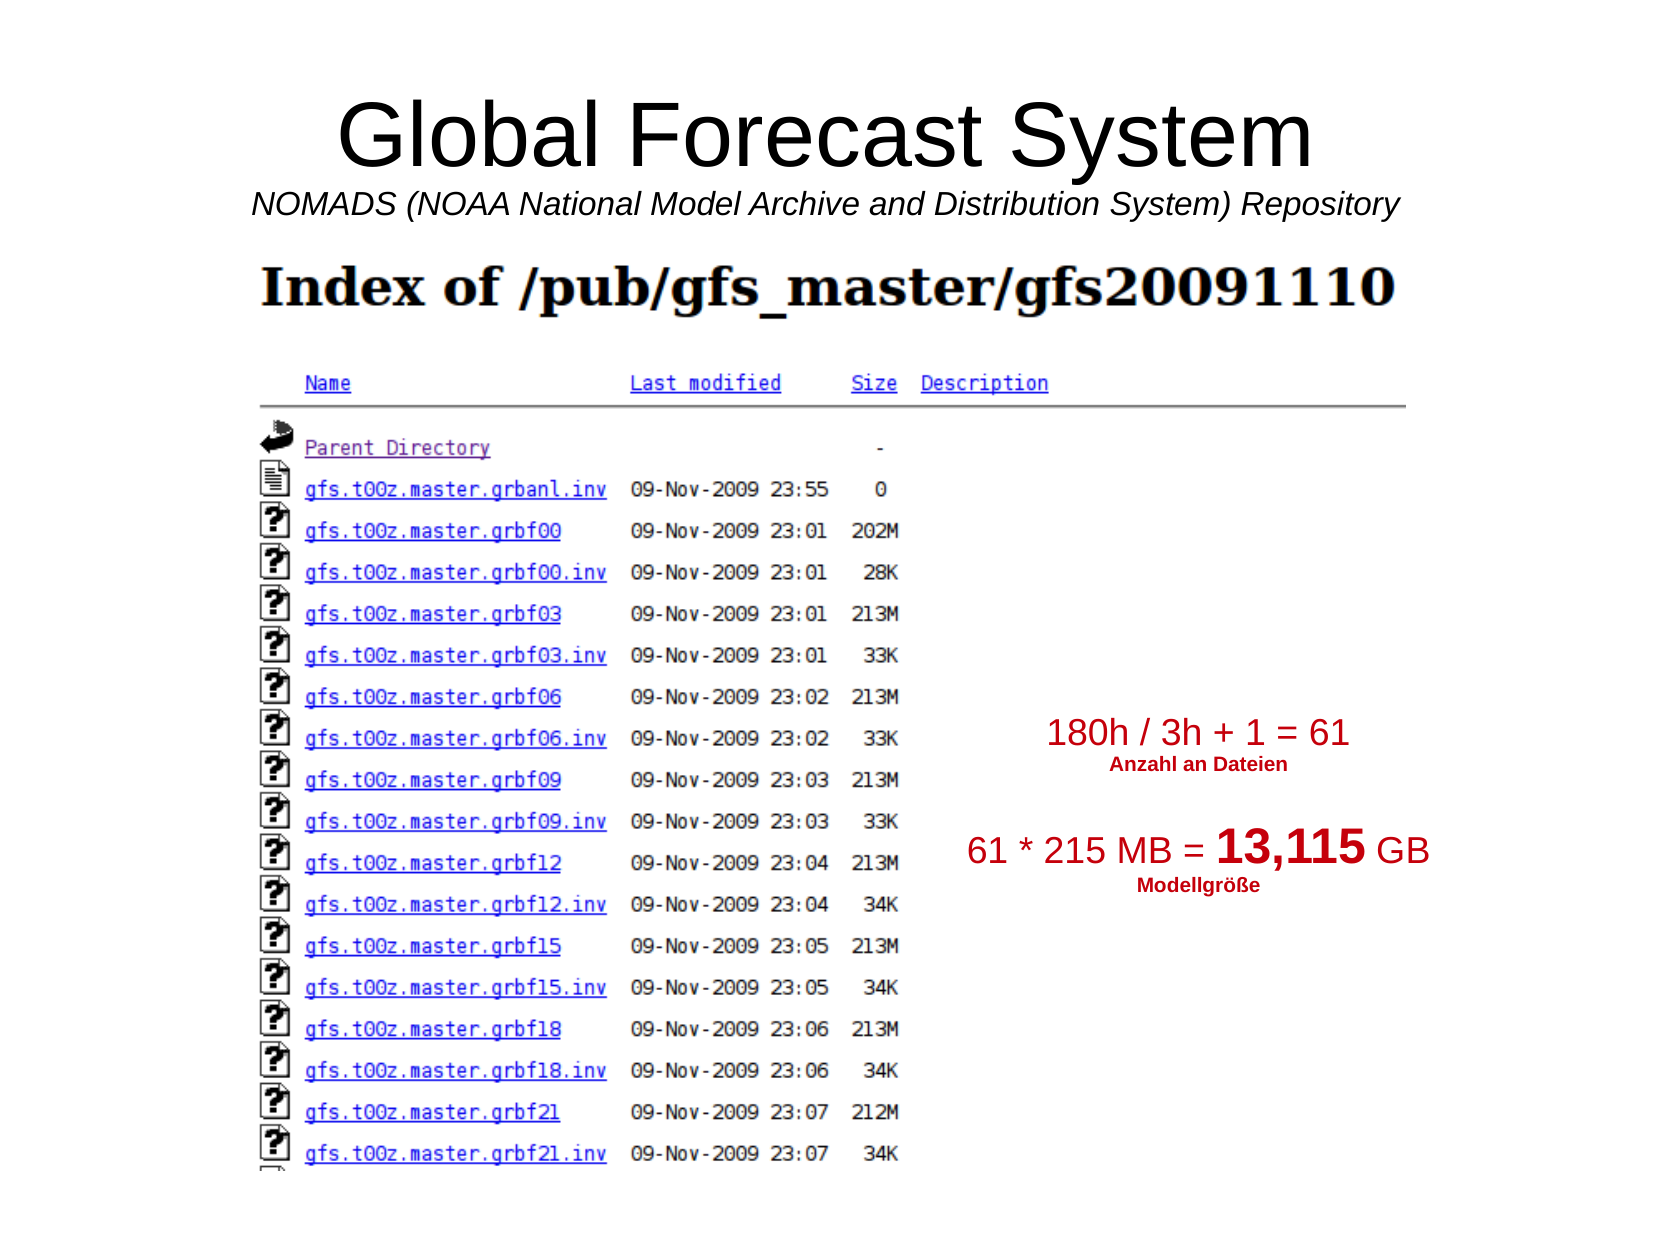

# Global Forecast System NOMADS (NOAA National Model Archive and Distribution System) Repository
180h / 3h + 1 = 61
Anzahl an Dateien
61 * 215 MB = 13,115 GB
Modellgröße